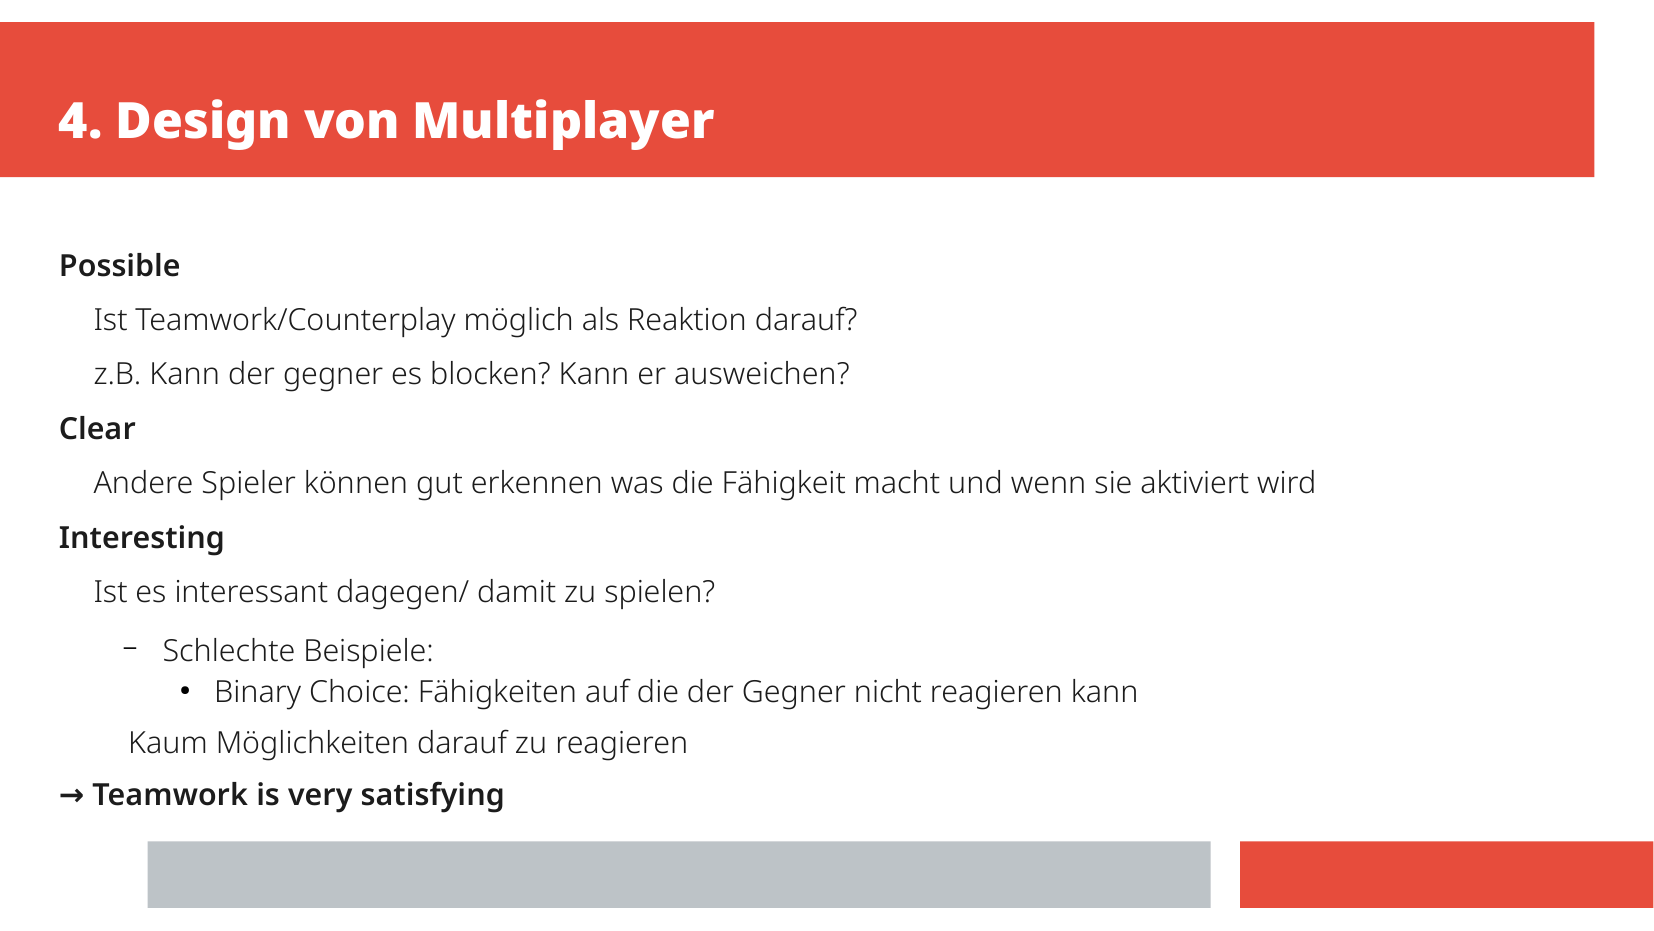

# 4. Design von Multiplayer
Possible
Ist Teamwork/Counterplay möglich als Reaktion darauf?
z.B. Kann der gegner es blocken? Kann er ausweichen?
Clear
Andere Spieler können gut erkennen was die Fähigkeit macht und wenn sie aktiviert wird
Interesting
Ist es interessant dagegen/ damit zu spielen?
Schlechte Beispiele:
Binary Choice: Fähigkeiten auf die der Gegner nicht reagieren kann
Kaum Möglichkeiten darauf zu reagieren
→ Teamwork is very satisfying